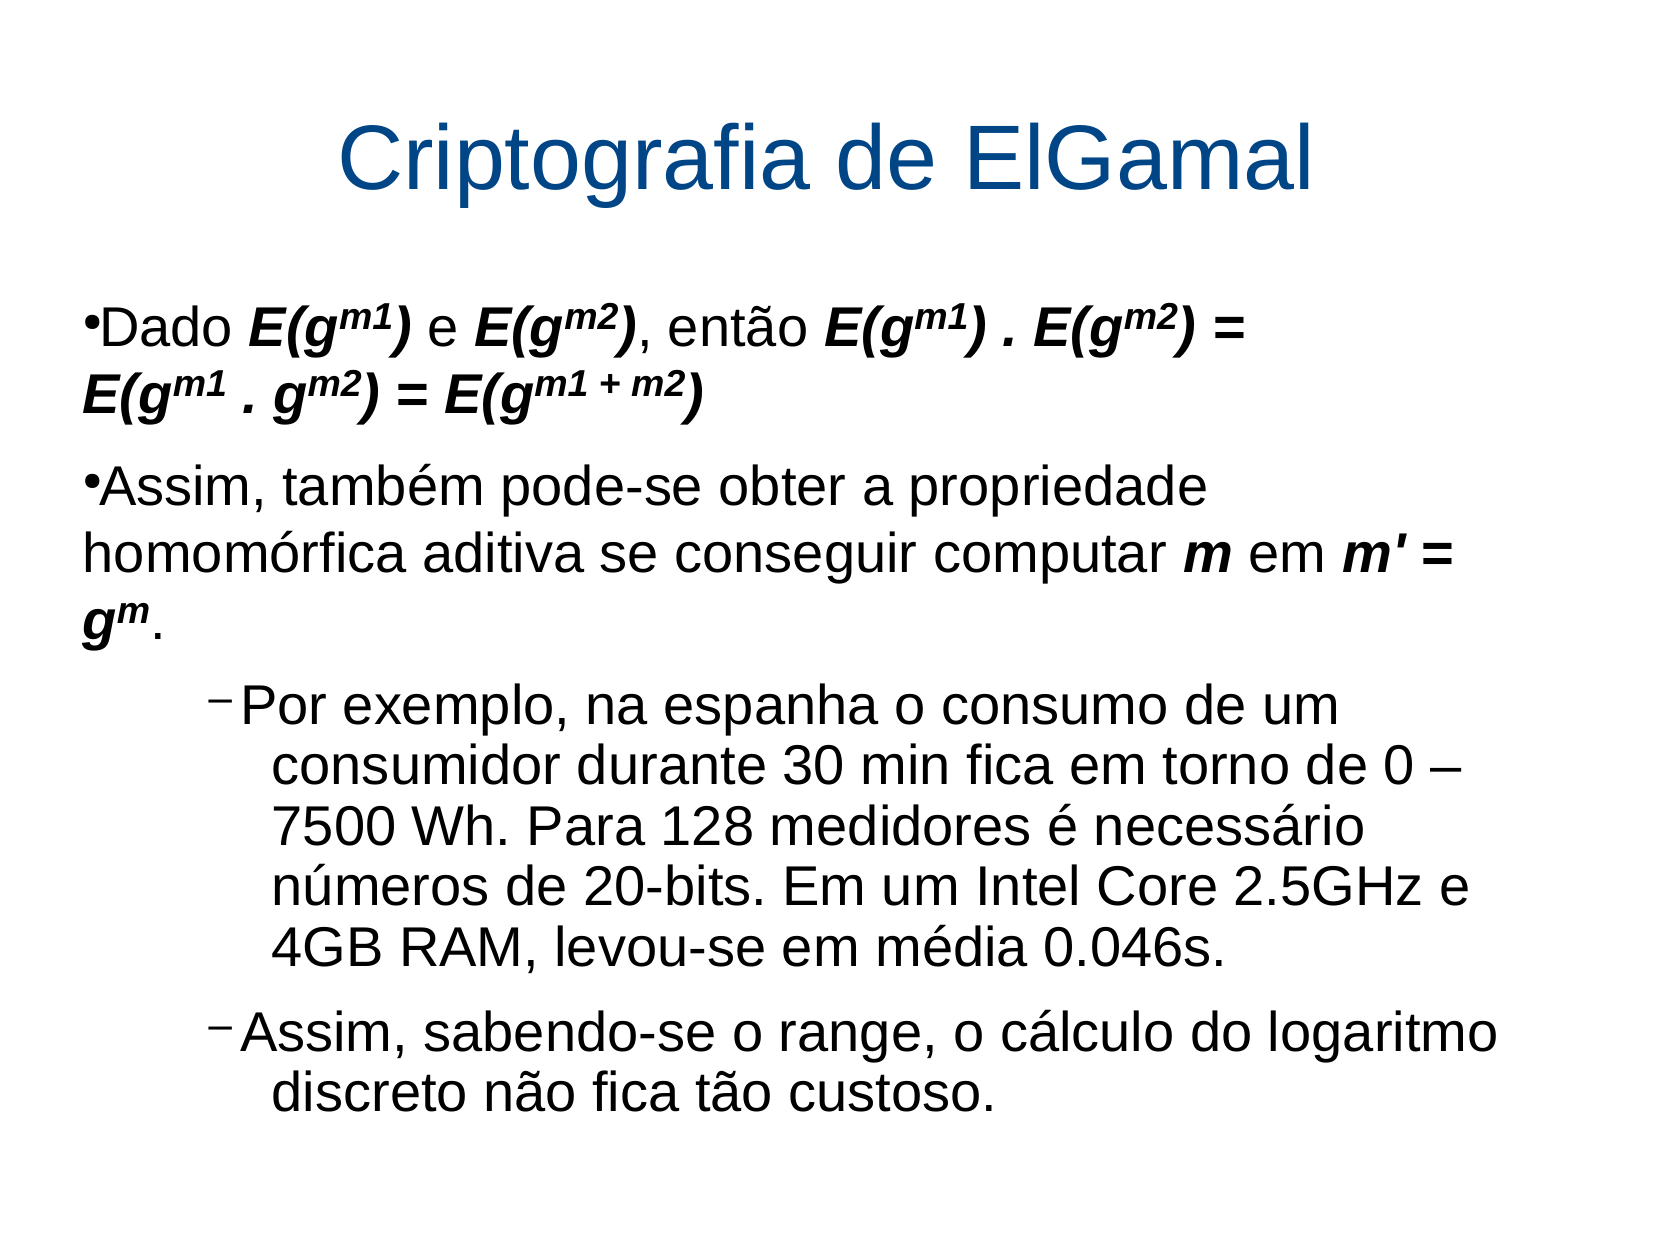

# Criptografia de ElGamal
Dado E(gm1) e E(gm2), então E(gm1) . E(gm2) =
E(gm1 . gm2) = E(gm1 + m2)
Assim, também pode-se obter a propriedade homomórfica aditiva se conseguir computar m em m' = gm.
Por exemplo, na espanha o consumo de um consumidor durante 30 min fica em torno de 0 – 7500 Wh. Para 128 medidores é necessário números de 20-bits. Em um Intel Core 2.5GHz e 4GB RAM, levou-se em média 0.046s.
Assim, sabendo-se o range, o cálculo do logaritmo discreto não fica tão custoso.